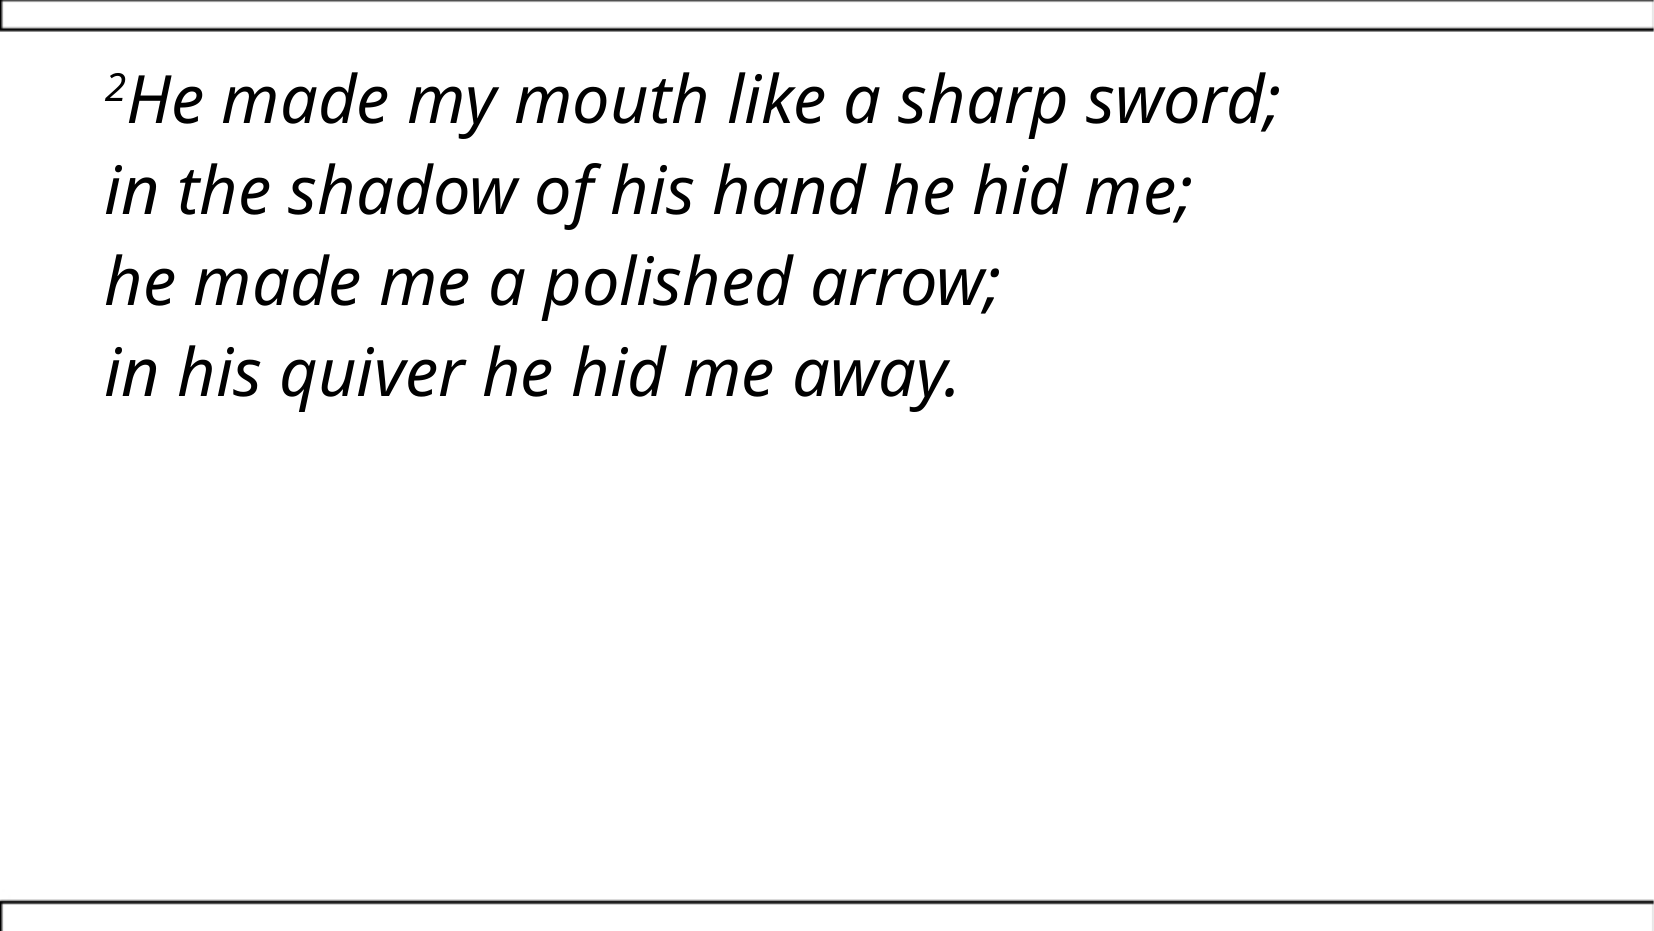

2He made my mouth like a sharp sword;
in the shadow of his hand he hid me;
he made me a polished arrow;
in his quiver he hid me away.